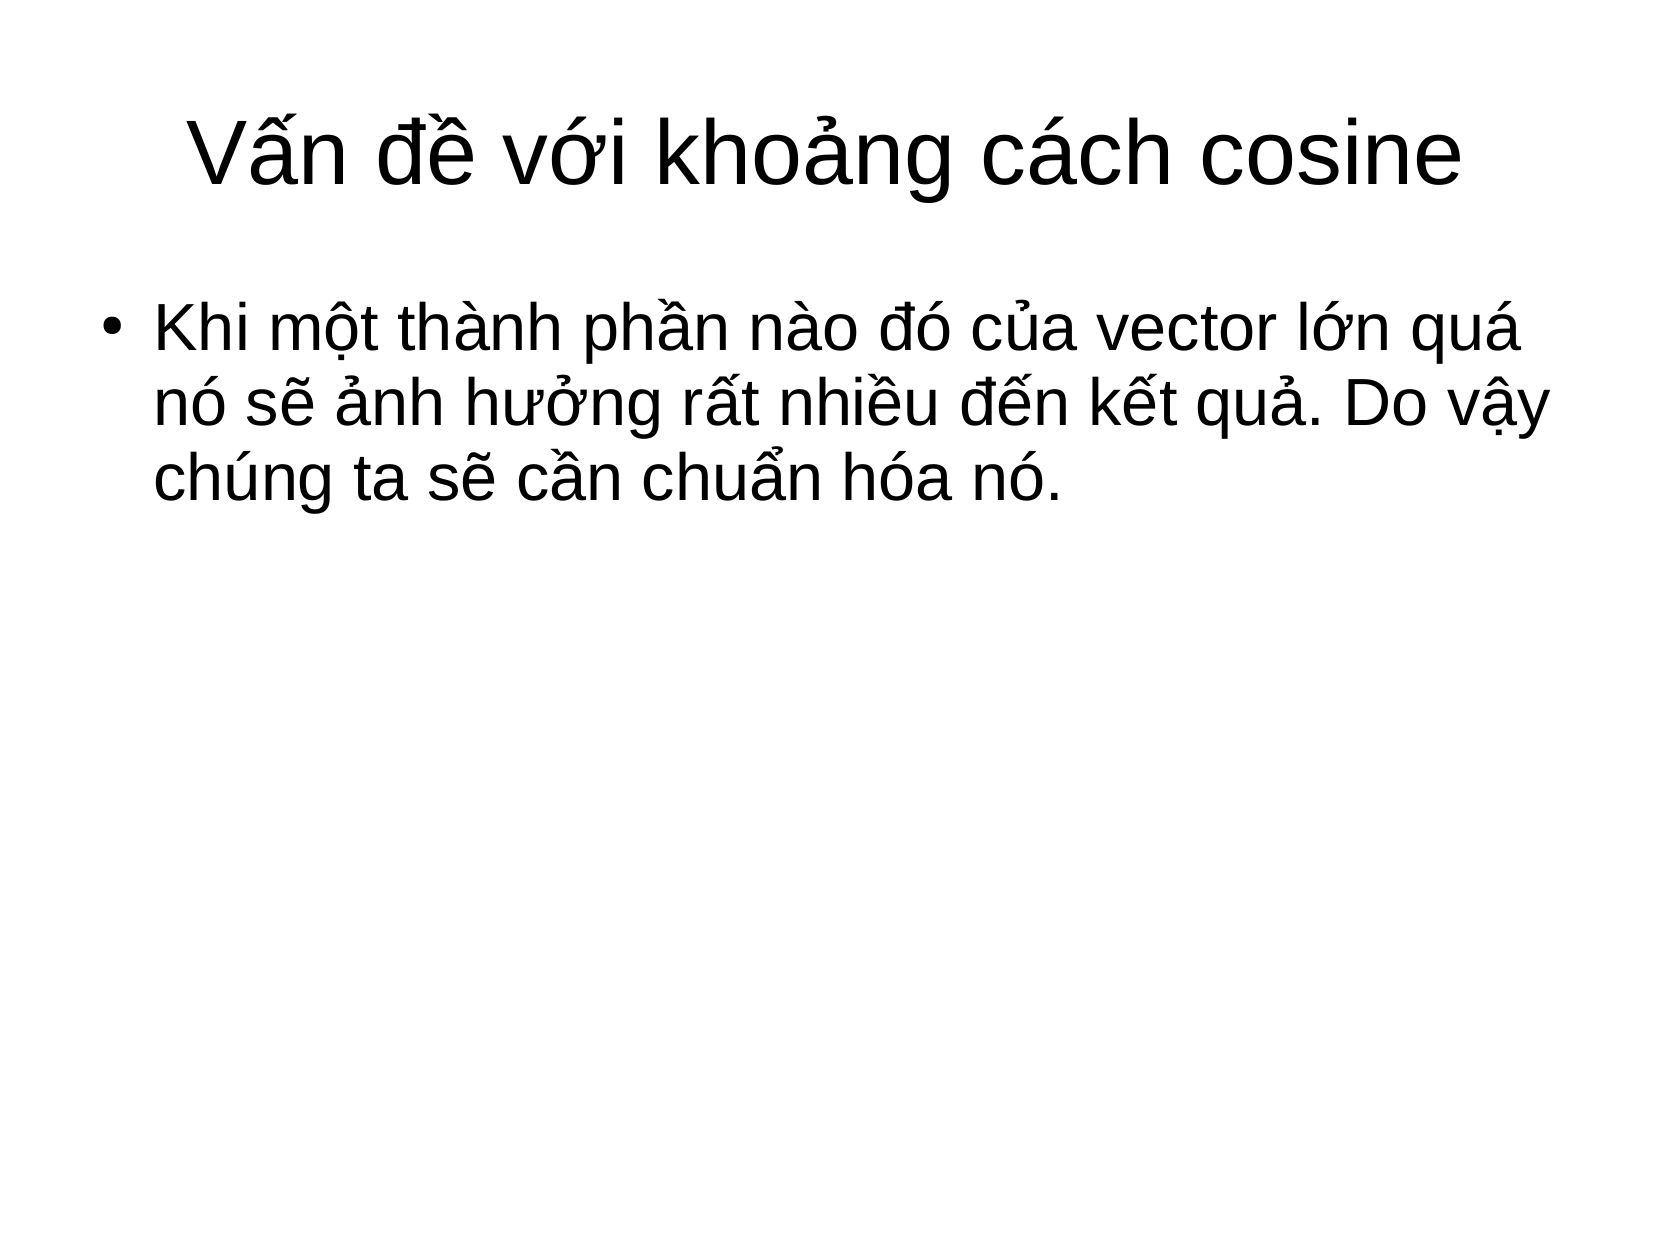

# Vấn đề với khoảng cách cosine
Khi một thành phần nào đó của vector lớn quá nó sẽ ảnh hưởng rất nhiều đến kết quả. Do vậy chúng ta sẽ cần chuẩn hóa nó.